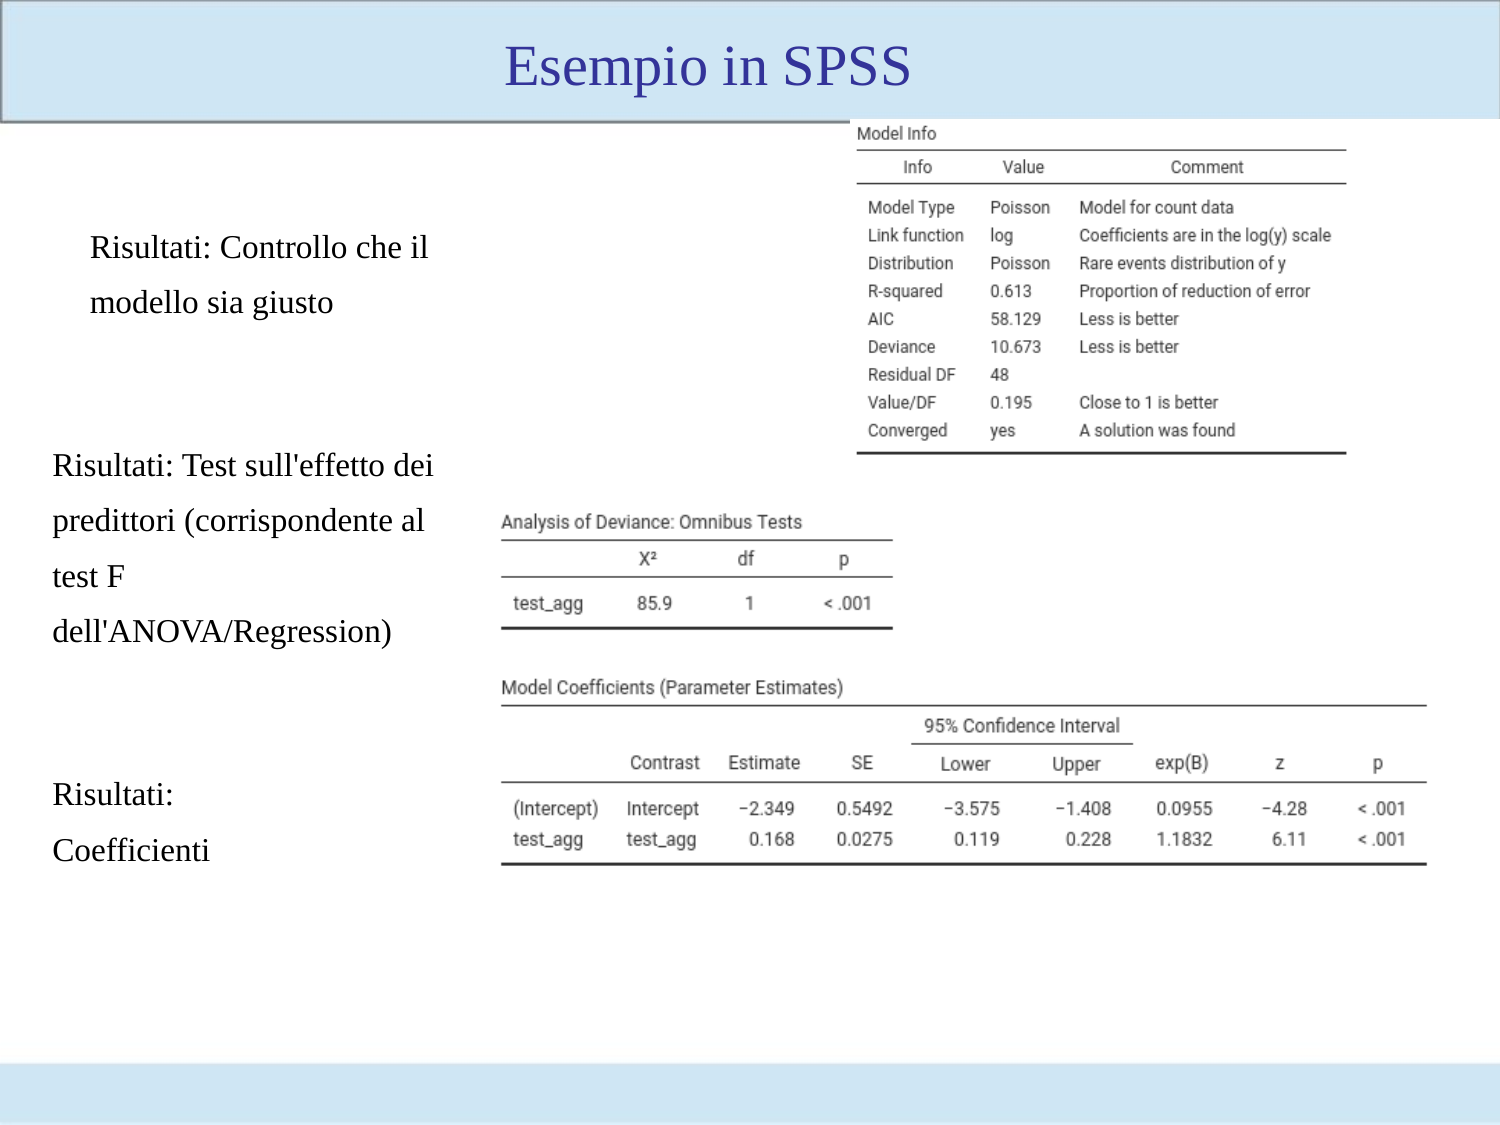

# Esempio in SPSS
Risultati: Controllo che il modello sia giusto
Risultati: Test sull'effetto dei predittori (corrispondente al test F dell'ANOVA/Regression)
Risultati: Coefficienti